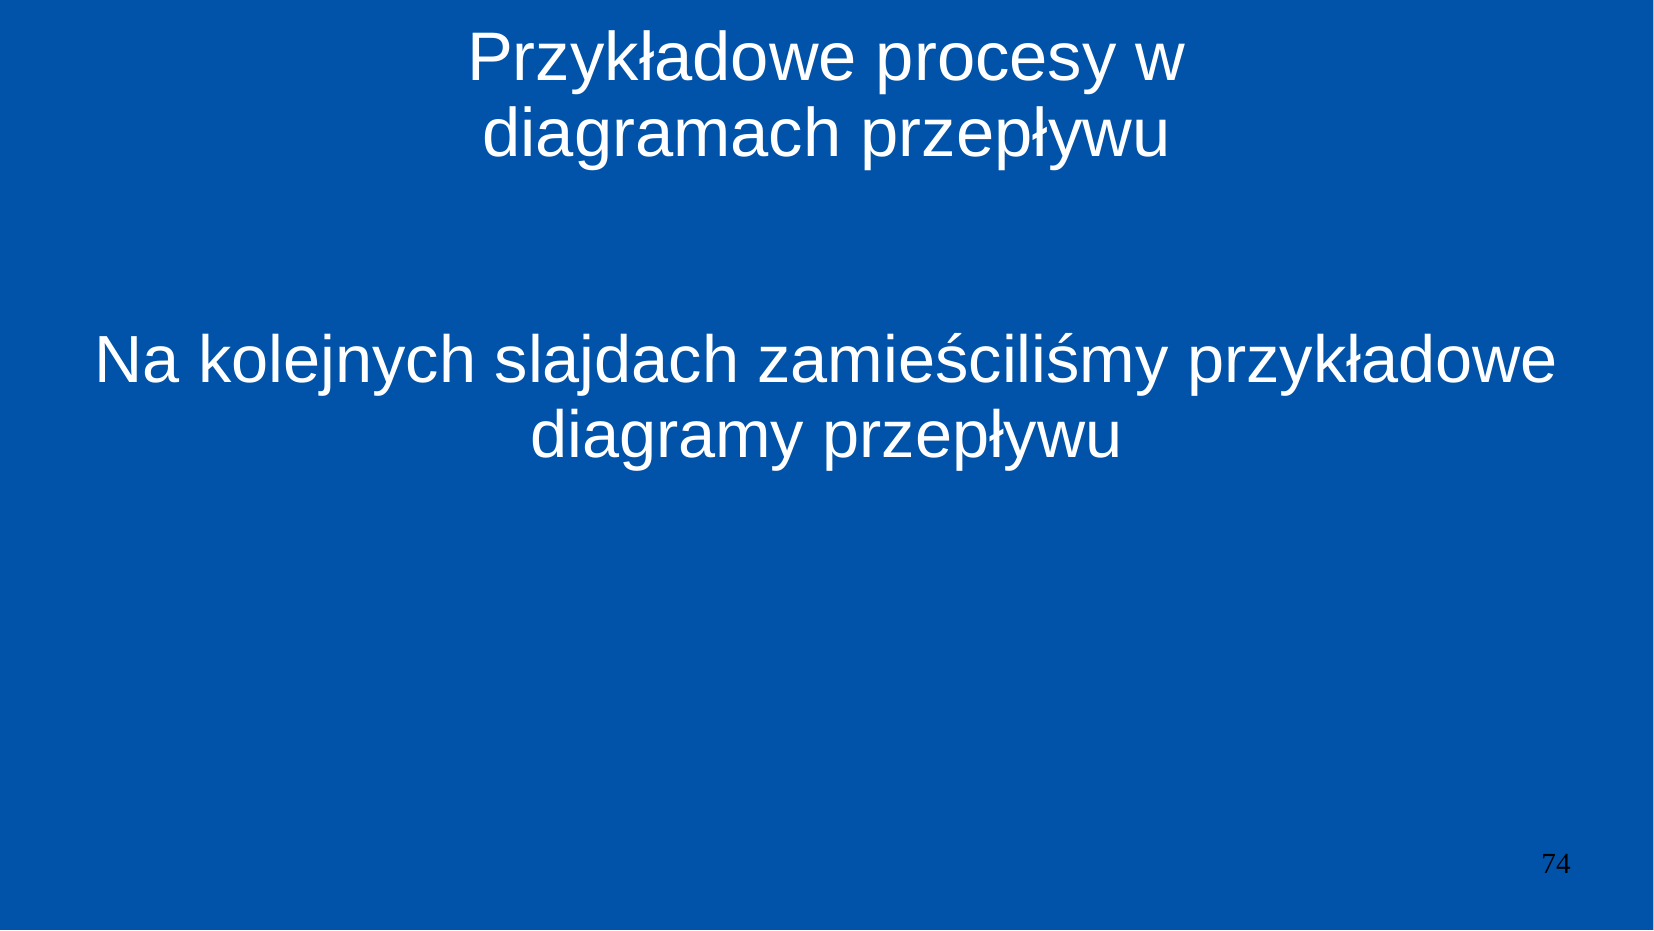

# Przykładowe procesy w diagramach przepływu
Na kolejnych slajdach zamieściliśmy przykładowe diagramy przepływu
74